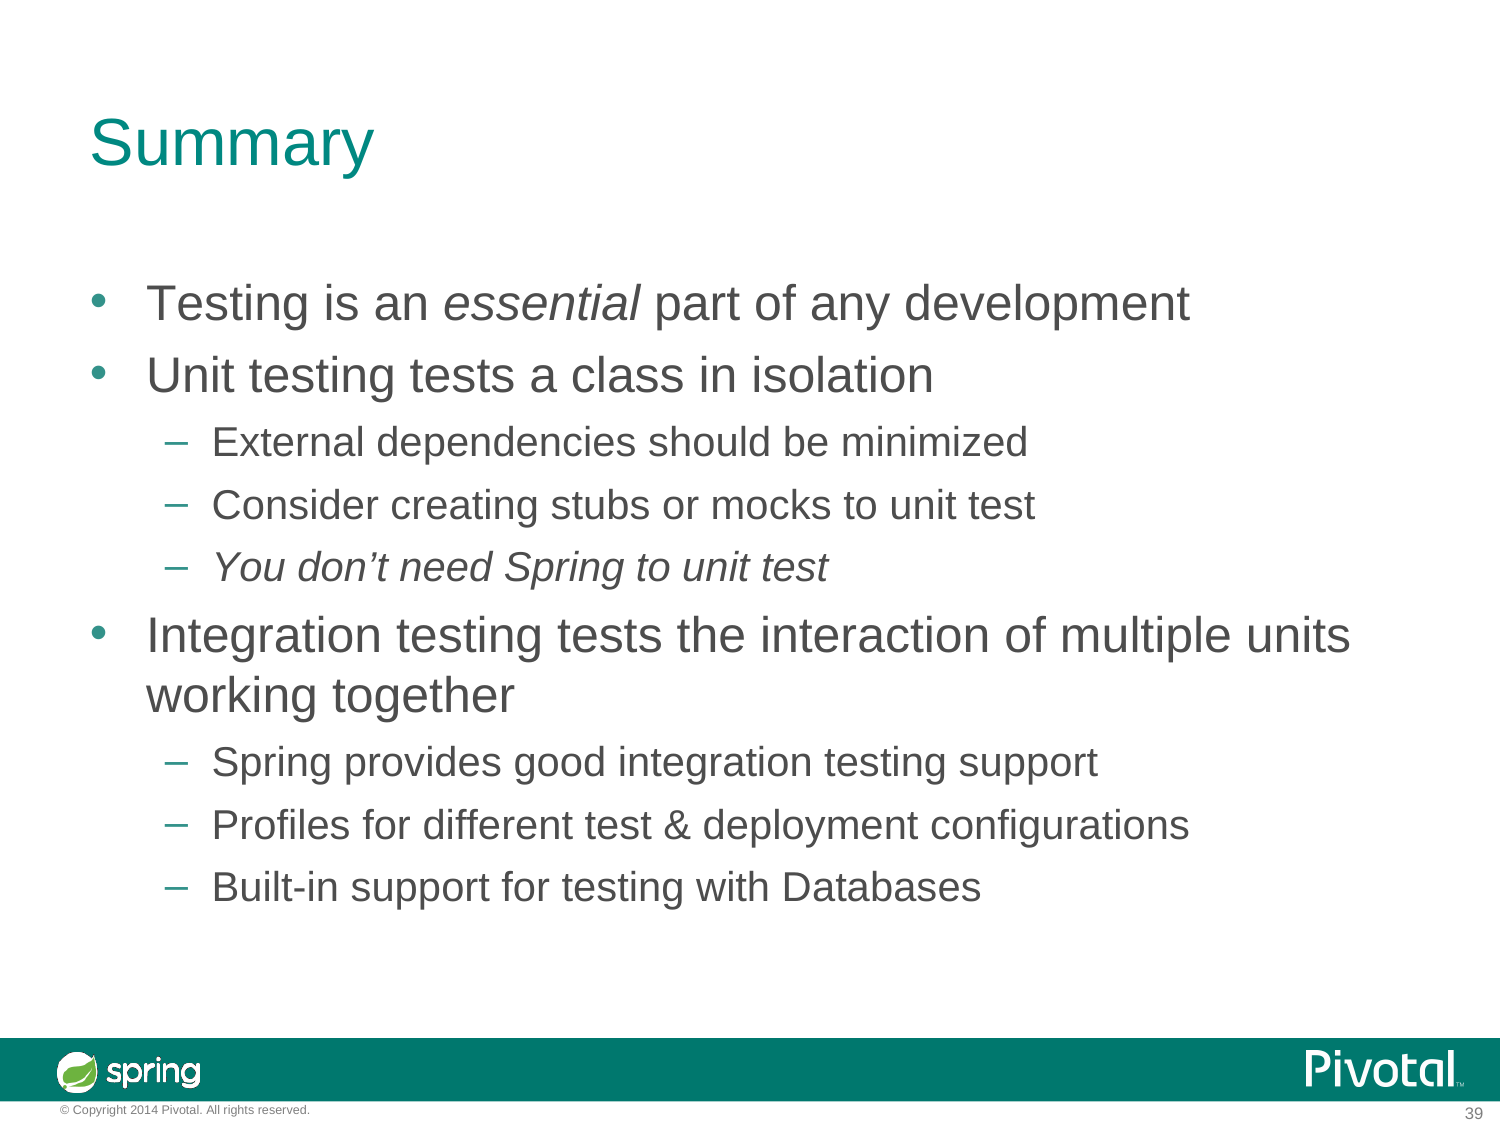

# Summary
Testing is an essential part of any development
Unit testing tests a class in isolation
External dependencies should be minimized
Consider creating stubs or mocks to unit test
You don’t need Spring to unit test
Integration testing tests the interaction of multiple units working together
Spring provides good integration testing support
Profiles for different test & deployment configurations
Built-in support for testing with Databases